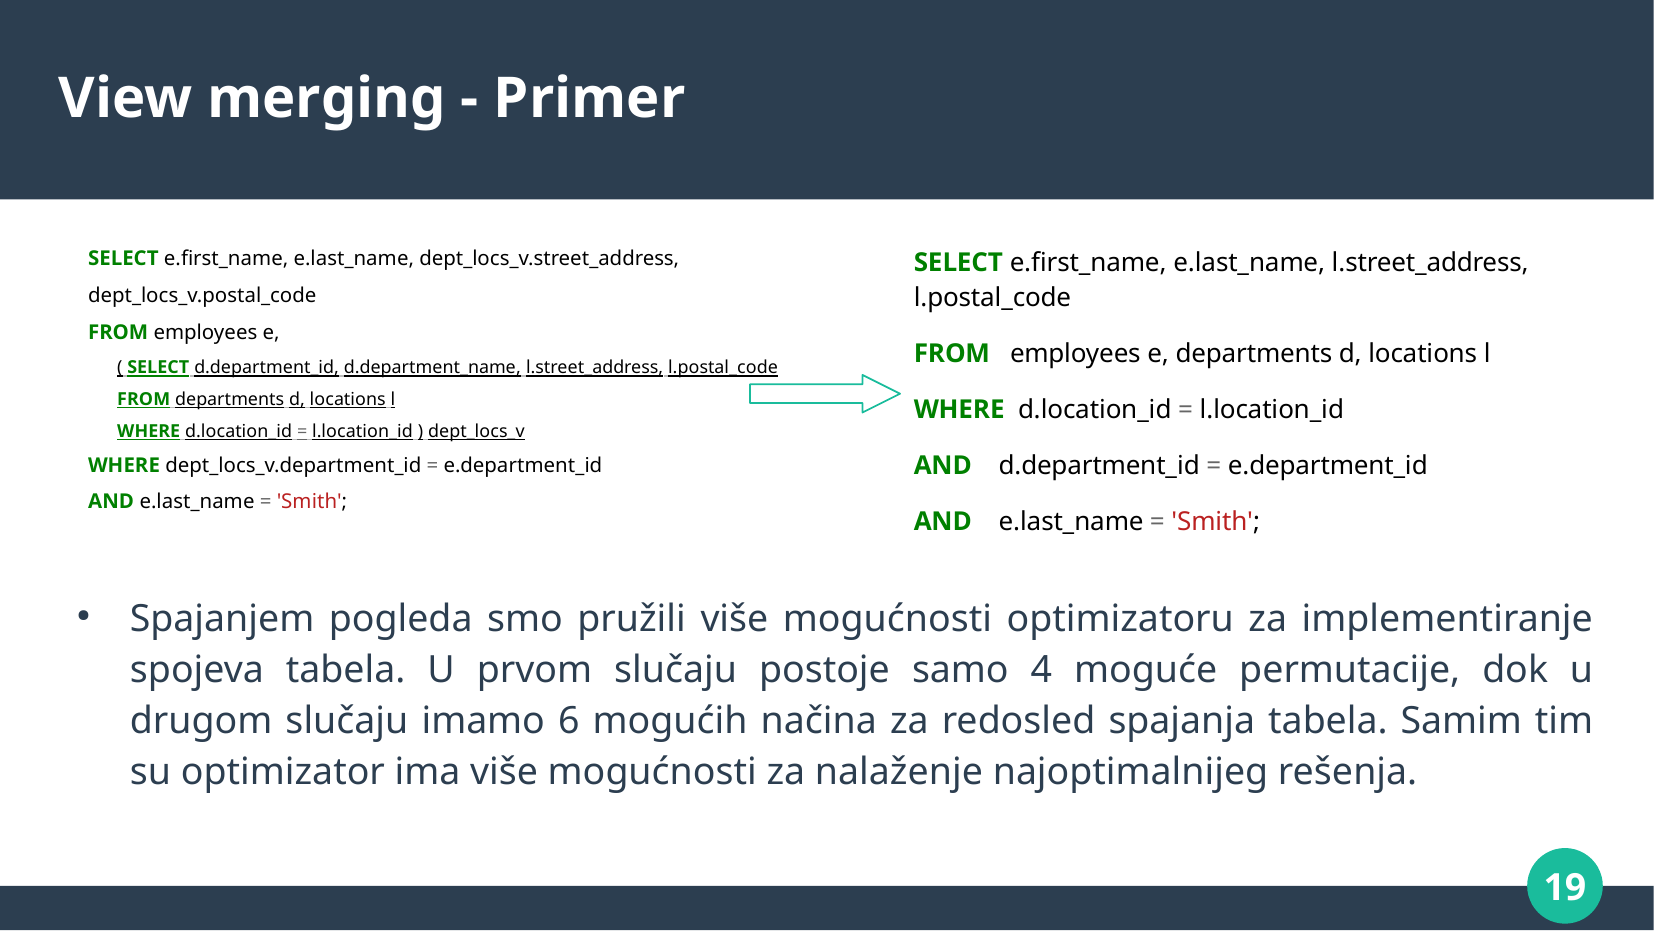

# View merging - Primer
SELECT e.first_name, e.last_name, dept_locs_v.street_address,
dept_locs_v.postal_code
FROM employees e,
( SELECT d.department_id, d.department_name, l.street_address, l.postal_code
FROM departments d, locations l
WHERE d.location_id = l.location_id ) dept_locs_v
WHERE dept_locs_v.department_id = e.department_id
AND e.last_name = 'Smith';
SELECT e.first_name, e.last_name, l.street_address, l.postal_code
FROM employees e, departments d, locations l
WHERE d.location_id = l.location_id
AND d.department_id = e.department_id
AND e.last_name = 'Smith';
Spajanjem pogleda smo pružili više mogućnosti optimizatoru za implementiranje spojeva tabela. U prvom slučaju postoje samo 4 moguće permutacije, dok u drugom slučaju imamo 6 mogućih načina za redosled spajanja tabela. Samim tim su optimizator ima više mogućnosti za nalaženje najoptimalnijeg rešenja.